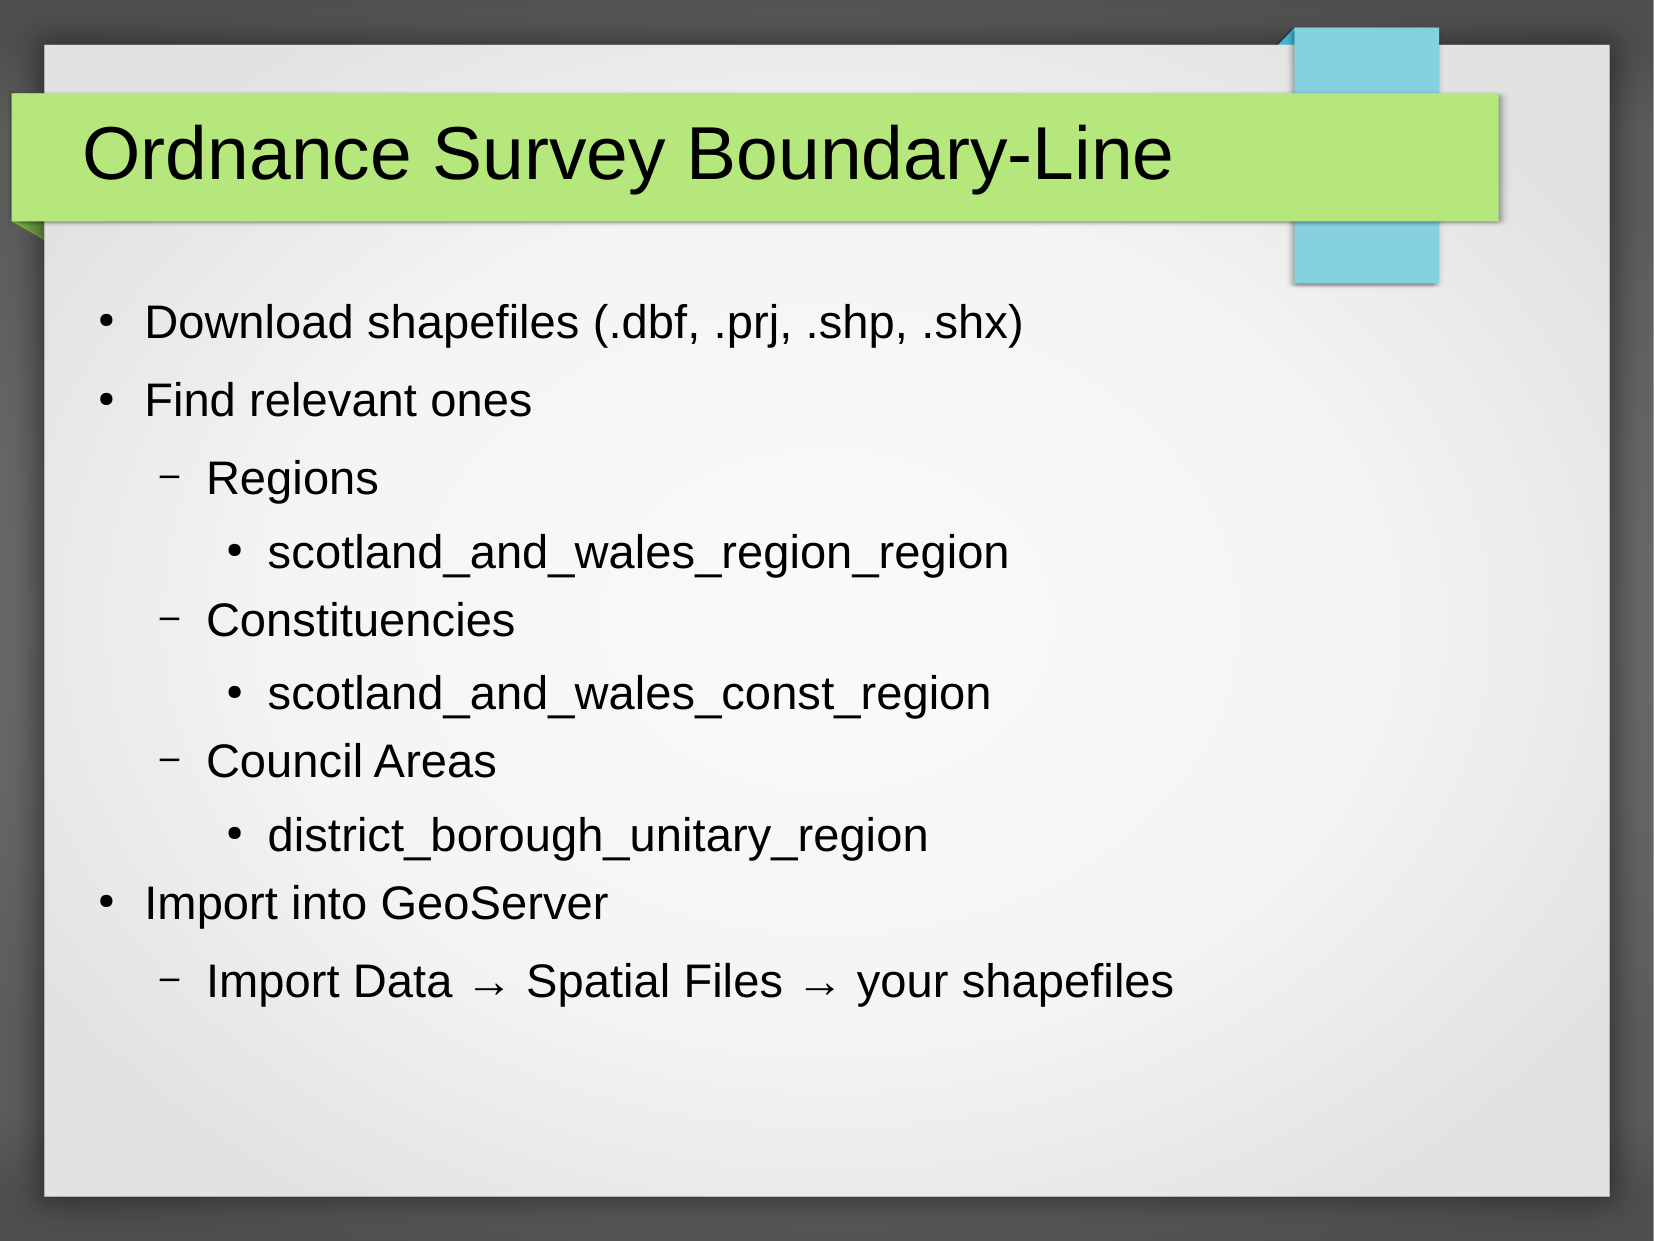

# Ordnance Survey Boundary-Line
Download shapefiles (.dbf, .prj, .shp, .shx)
Find relevant ones
Regions
scotland_and_wales_region_region
Constituencies
scotland_and_wales_const_region
Council Areas
district_borough_unitary_region
Import into GeoServer
Import Data → Spatial Files → your shapefiles